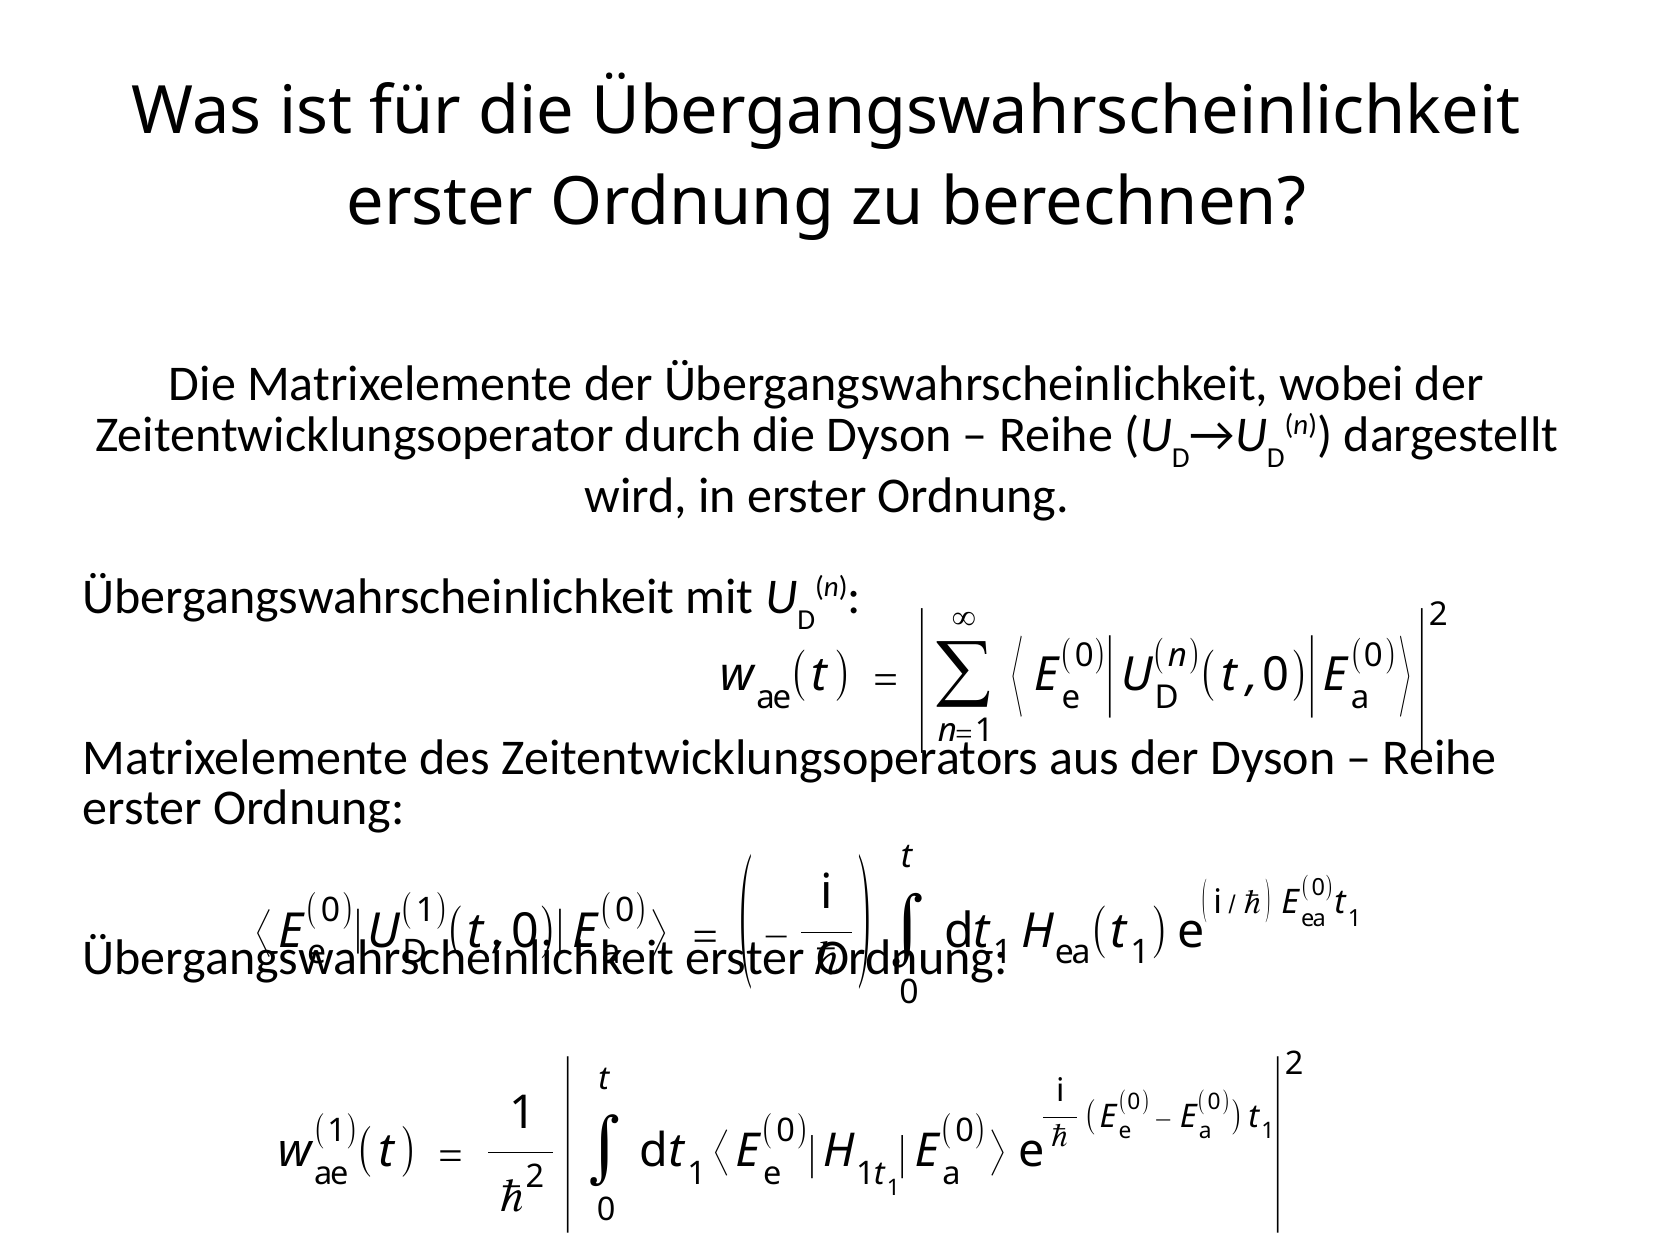

# Was ist für die Übergangswahrscheinlichkeit erster Ordnung zu berechnen?
Die Matrixelemente der Übergangswahrscheinlichkeit, wobei der Zeitentwicklungsoperator durch die Dyson – Reihe (UD→UD(n)) dargestellt wird, in erster Ordnung.
Übergangswahrscheinlichkeit mit UD(n):
Matrixelemente des Zeitentwicklungsoperators aus der Dyson – Reihe erster Ordnung:
Übergangswahrscheinlichkeit erster Ordnung: